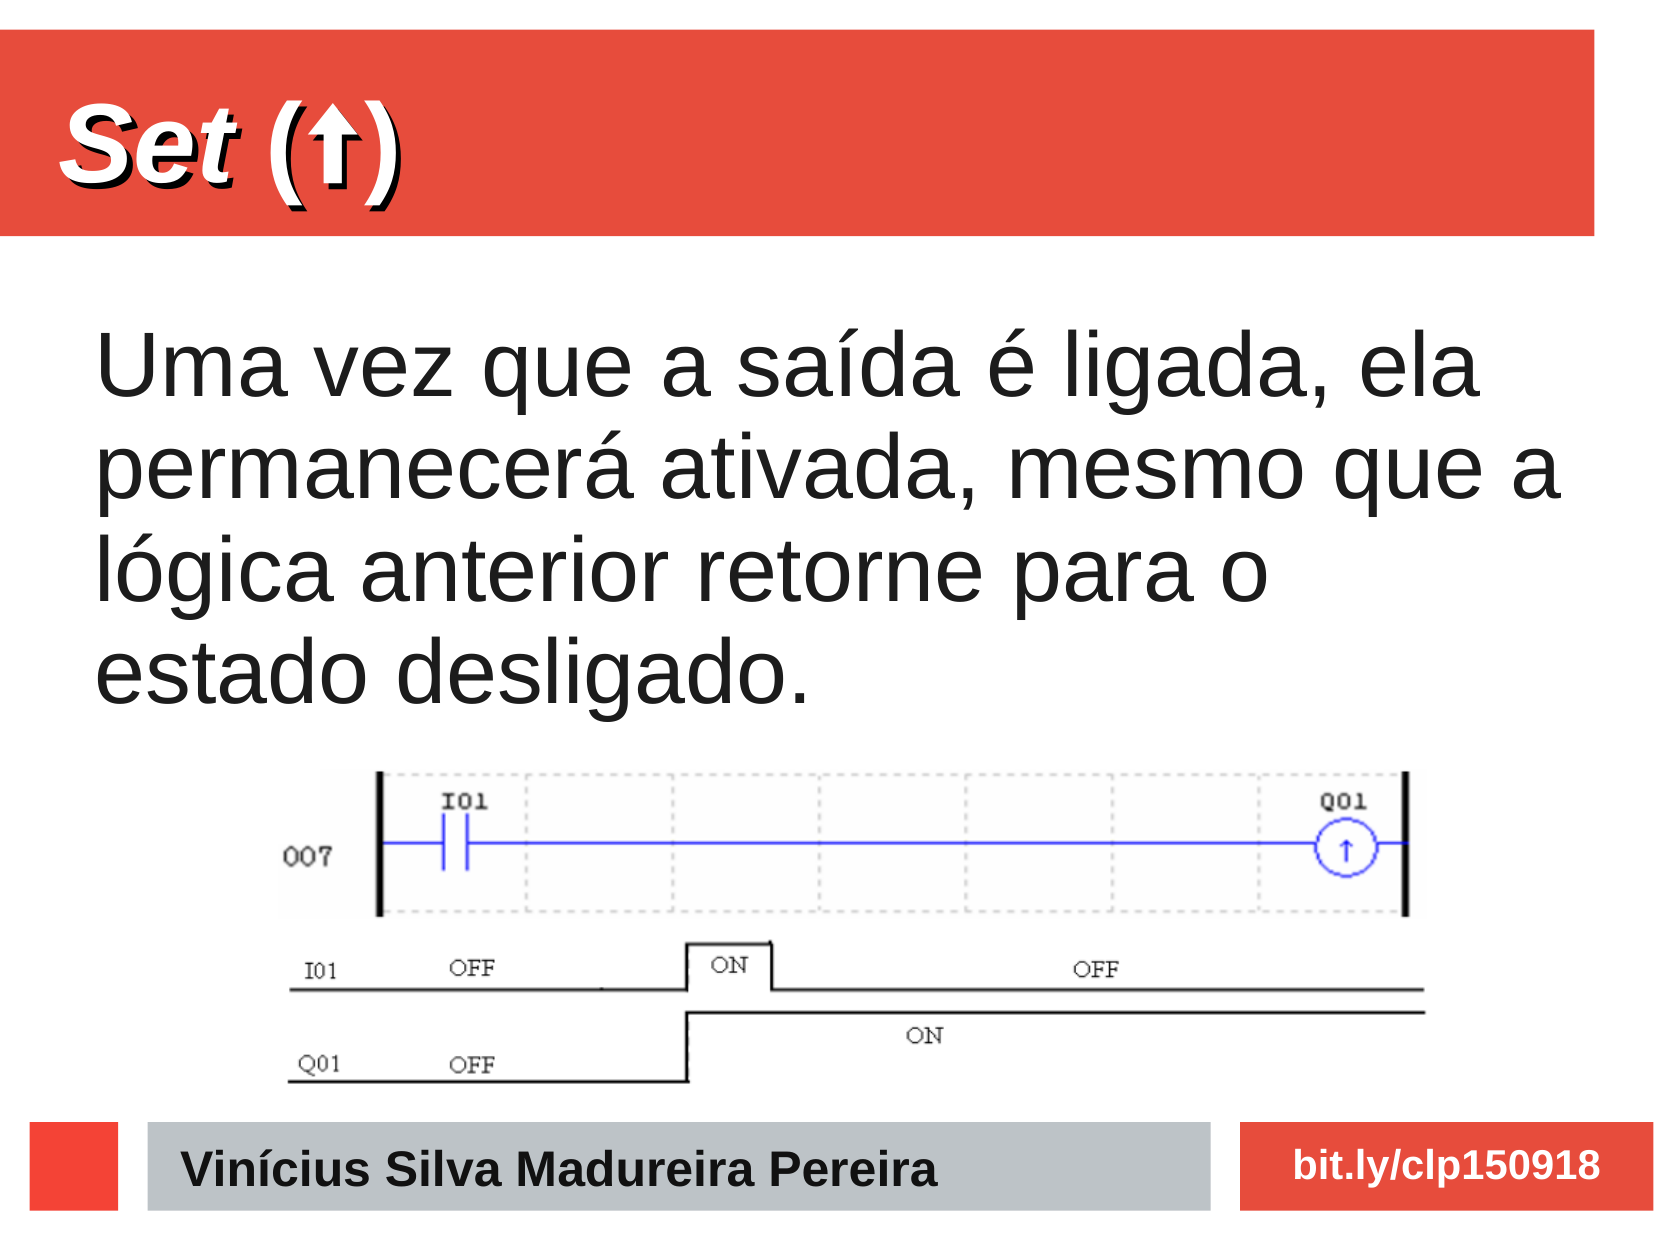

# Set (🠩)
Uma vez que a saída é ligada, ela permanecerá ativada, mesmo que a lógica anterior retorne para o estado desligado.
Vinícius Silva Madureira Pereira
bit.ly/clp150918